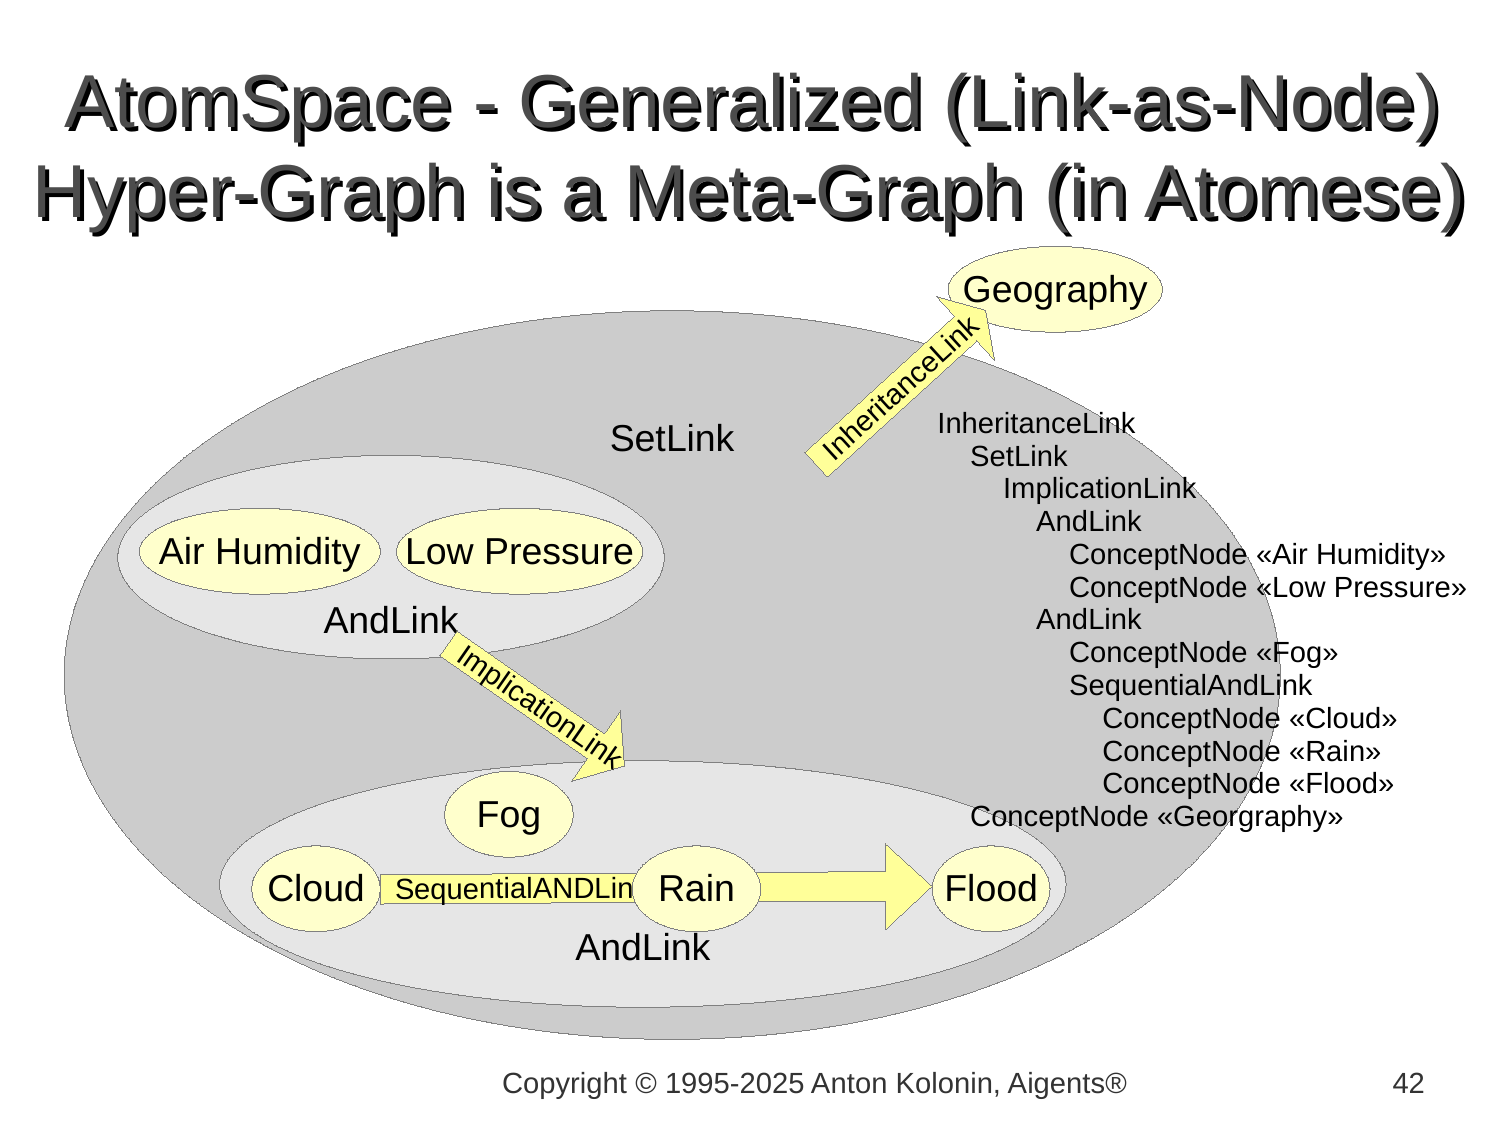

# AtomSpace - Generalized (Link-as-Node) Hyper-Graph is a Meta-Graph (in Atomese)
Geography
SetLink
InheritanceLink
InheritanceLink
 SetLink
 ImplicationLink
 AndLink
 ConceptNode «Air Humidity»
 ConceptNode «Low Pressure»
 AndLink
 ConceptNode «Fog»
 SequentialAndLink
 ConceptNode «Cloud»
 ConceptNode «Rain»
 ConceptNode «Flood»
 ConceptNode «Georgraphy»
AndLink
Air Humidity
Low Pressure
ImplicationLink
AndLink
Fog
SequentialANDLink
Cloud
Rain
Flood
Copyright © 1995-2025 Anton Kolonin, Aigents®
42